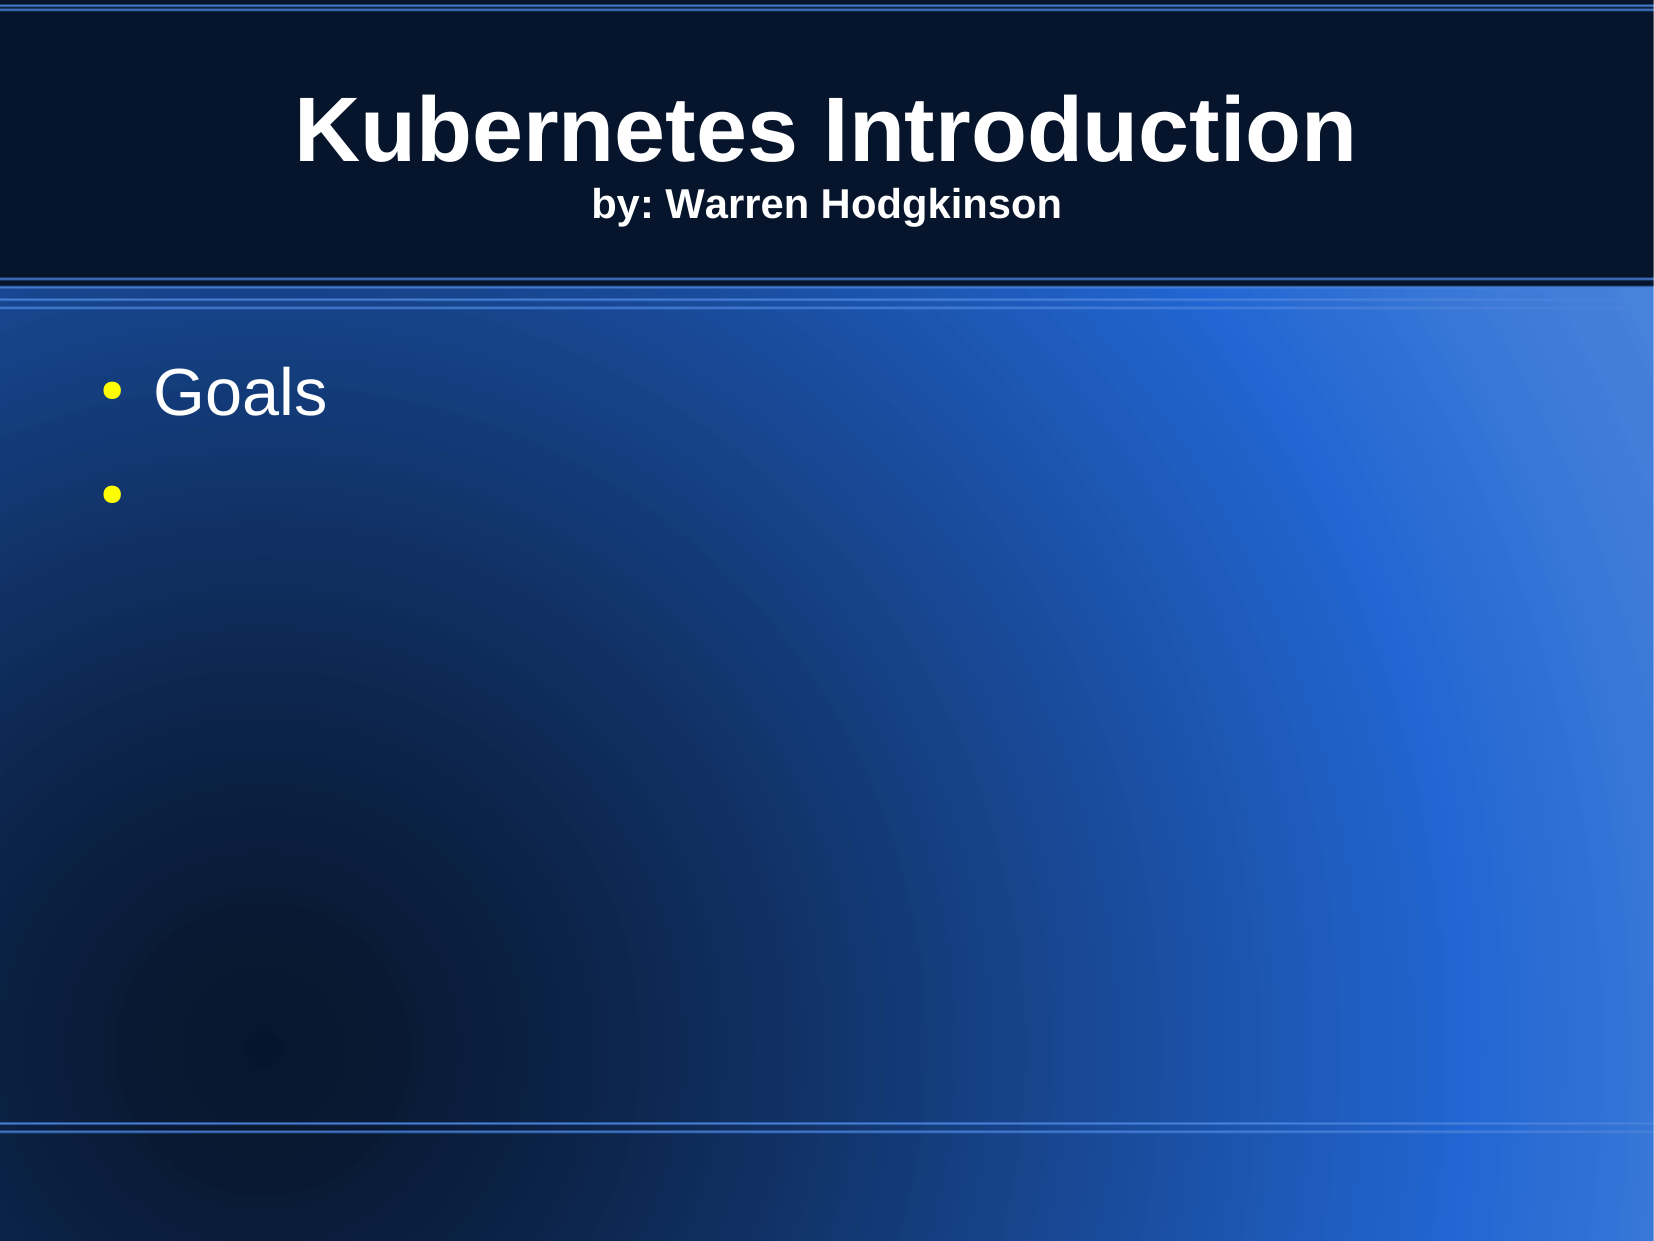

# Kubernetes Introduction by: Warren Hodgkinson
Goals